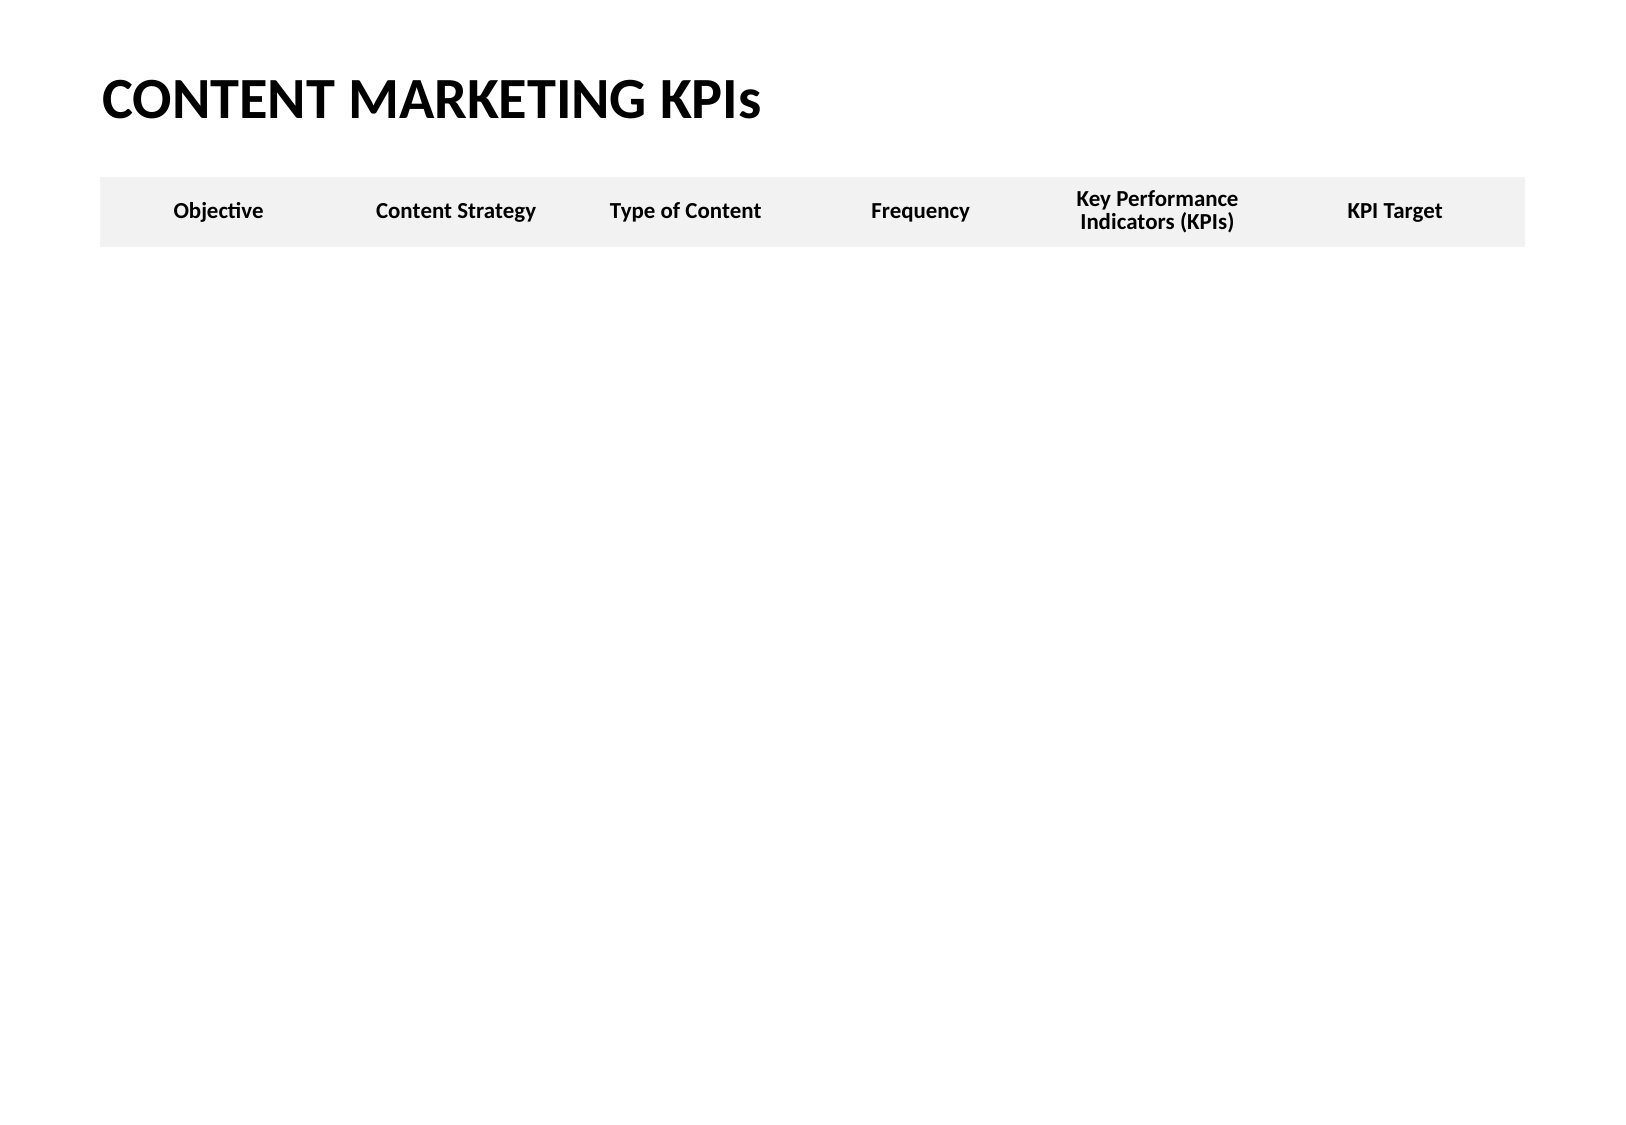

CONTENT MARKETING KPIs
| Objective | Content Strategy | Type of Content | Frequency | Key Performance Indicators (KPIs) | KPI Target |
| --- | --- | --- | --- | --- | --- |
| | | | | | |
| | | | | | |
| | | | | | |
| | | | | | |
| | | | | | |
| | | | | | |